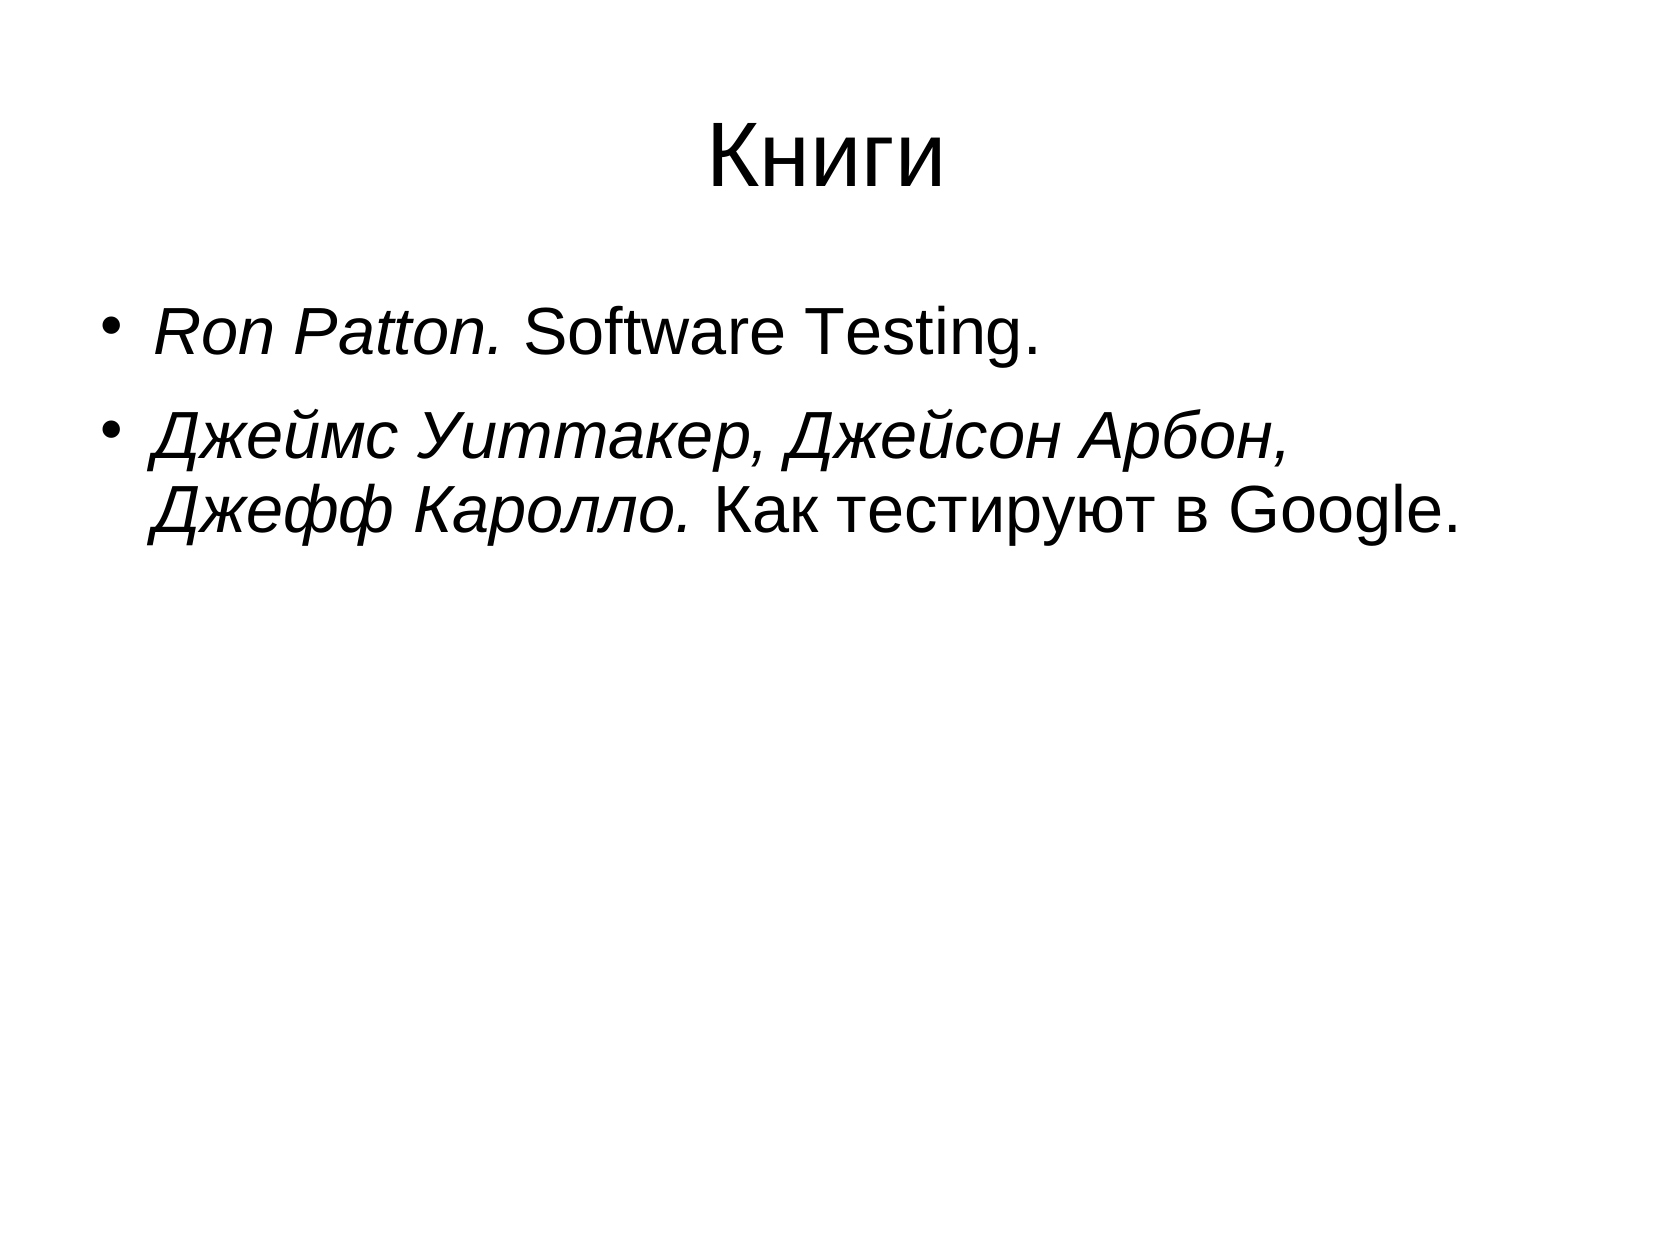

# Книги
Ron Patton. Software Testing.
Джеймс Уиттакер, Джейсон Арбон,
Джефф Каролло. Как тестируют в Google.